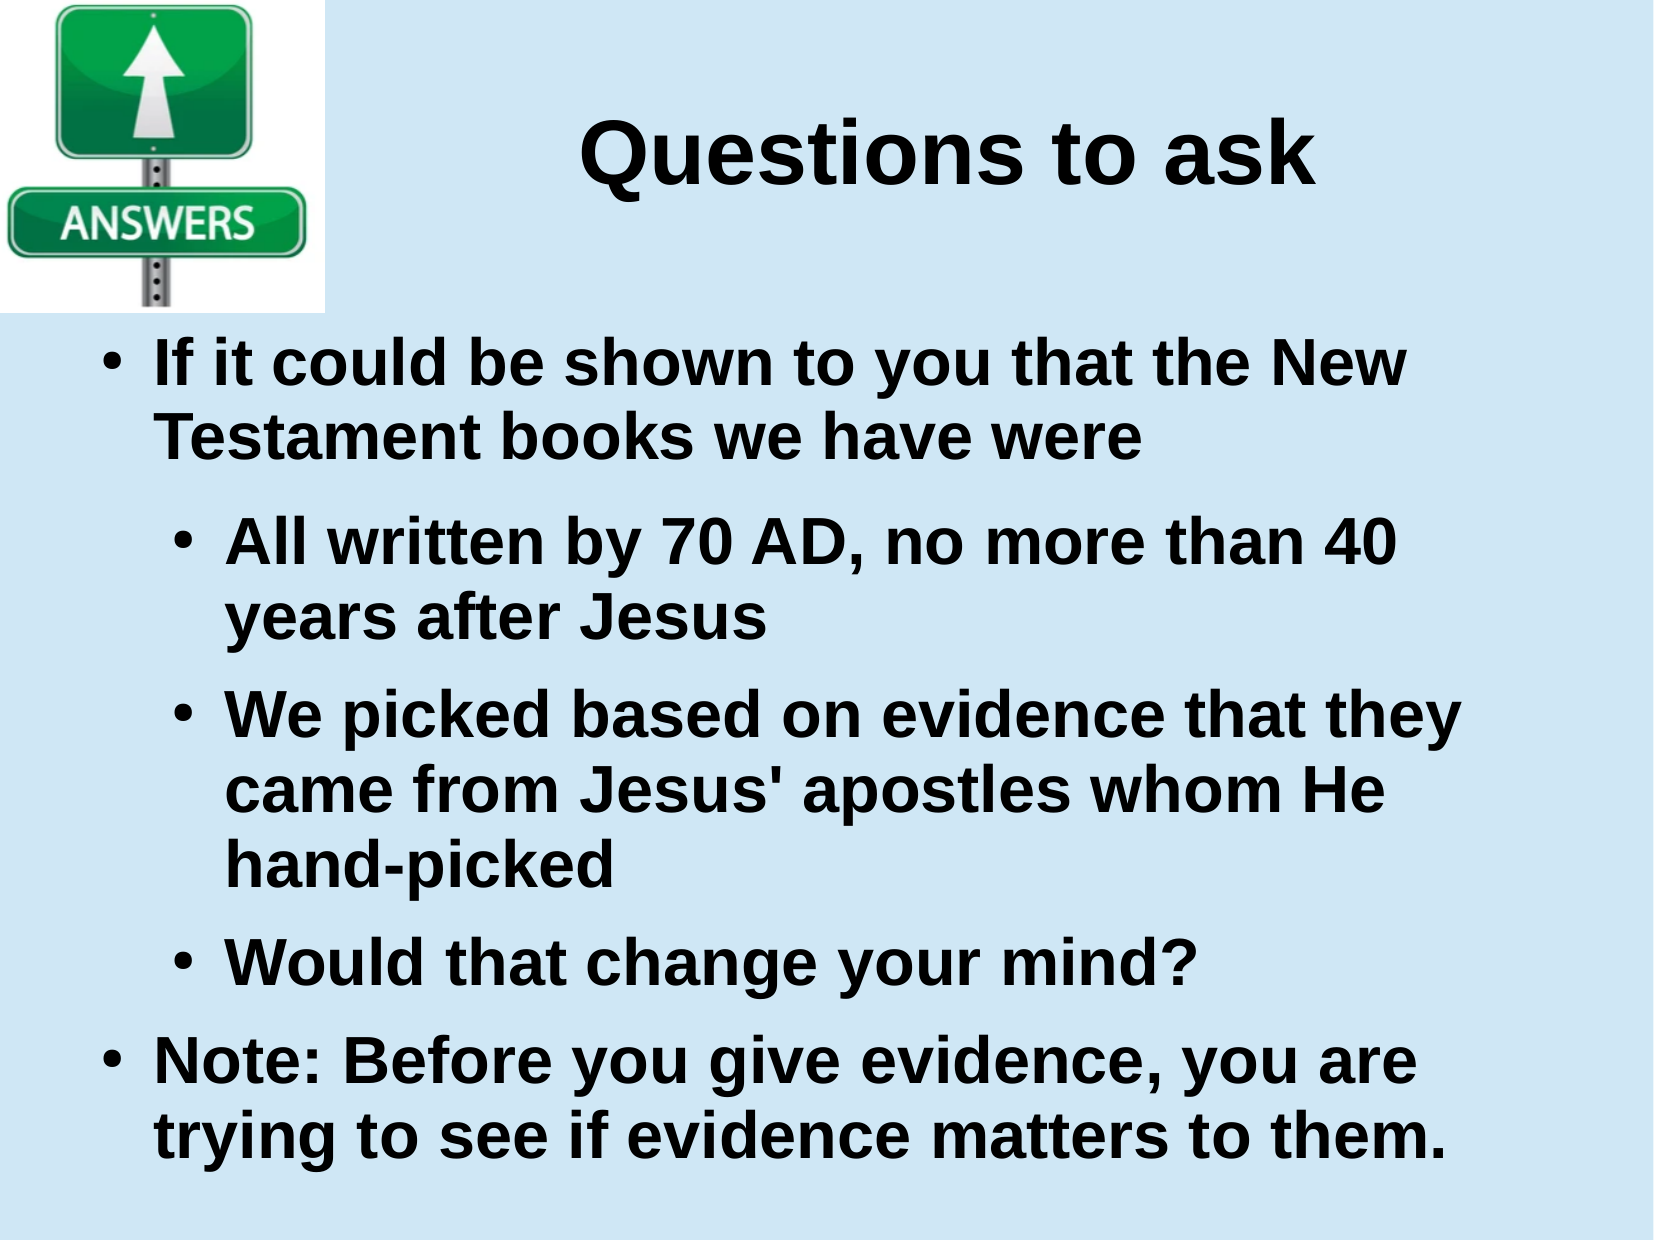

# Questions to ask
If it could be shown to you that the New Testament books we have were
All written by 70 AD, no more than 40 years after Jesus
We picked based on evidence that they came from Jesus' apostles whom He hand-picked
Would that change your mind?
Note: Before you give evidence, you are trying to see if evidence matters to them.